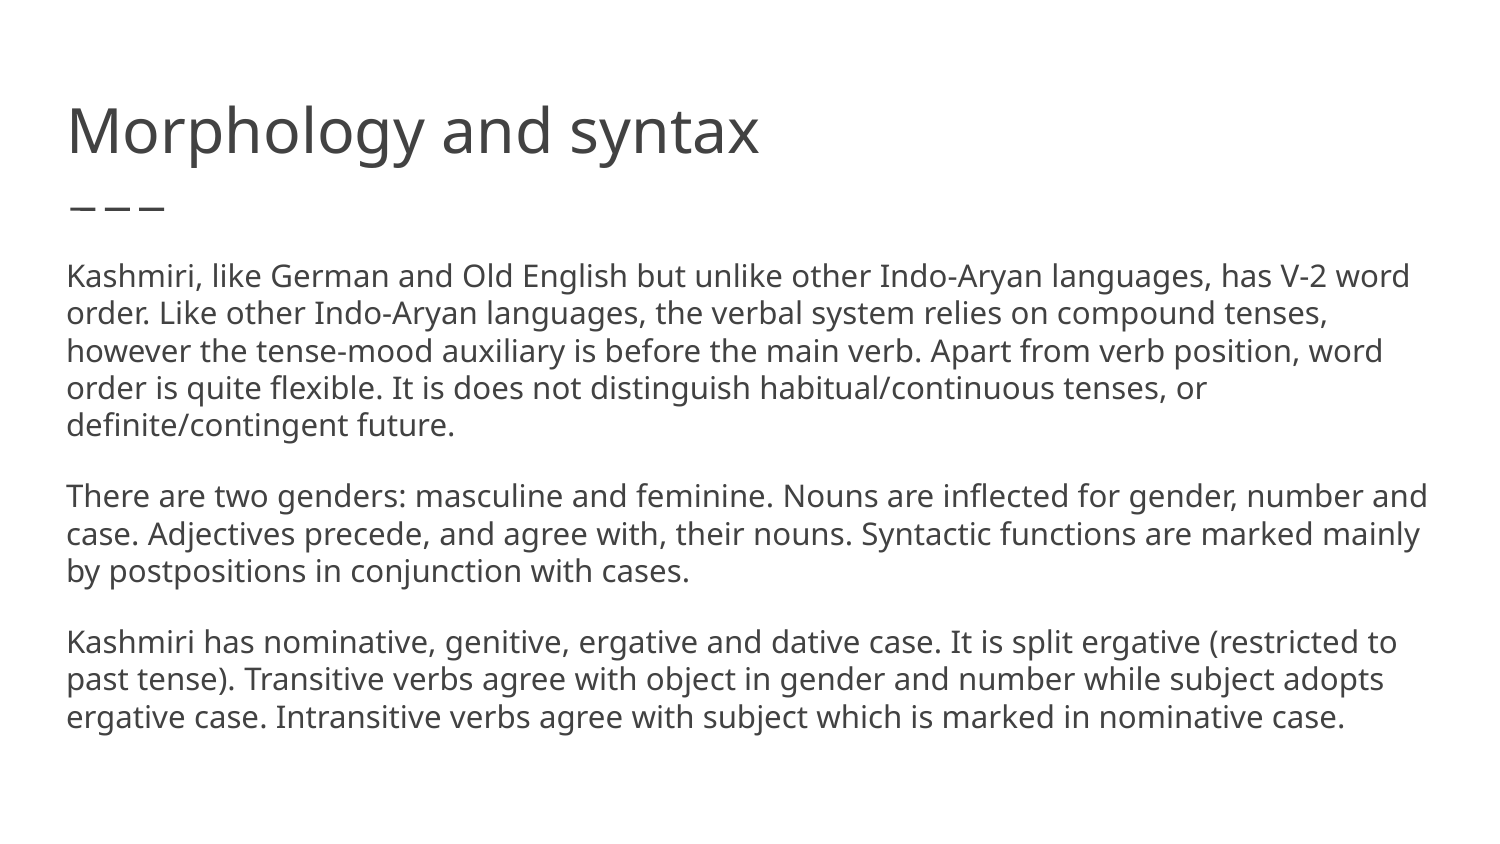

# Morphology and syntax
Kashmiri, like German and Old English but unlike other Indo-Aryan languages, has V-2 word order. Like other Indo-Aryan languages, the verbal system relies on compound tenses, however the tense-mood auxiliary is before the main verb. Apart from verb position, word order is quite flexible. It is does not distinguish habitual/continuous tenses, or definite/contingent future.
There are two genders: masculine and feminine. Nouns are inflected for gender, number and case. Adjectives precede, and agree with, their nouns. Syntactic functions are marked mainly by postpositions in conjunction with cases.
Kashmiri has nominative, genitive, ergative and dative case. It is split ergative (restricted to past tense). Transitive verbs agree with object in gender and number while subject adopts ergative case. Intransitive verbs agree with subject which is marked in nominative case.